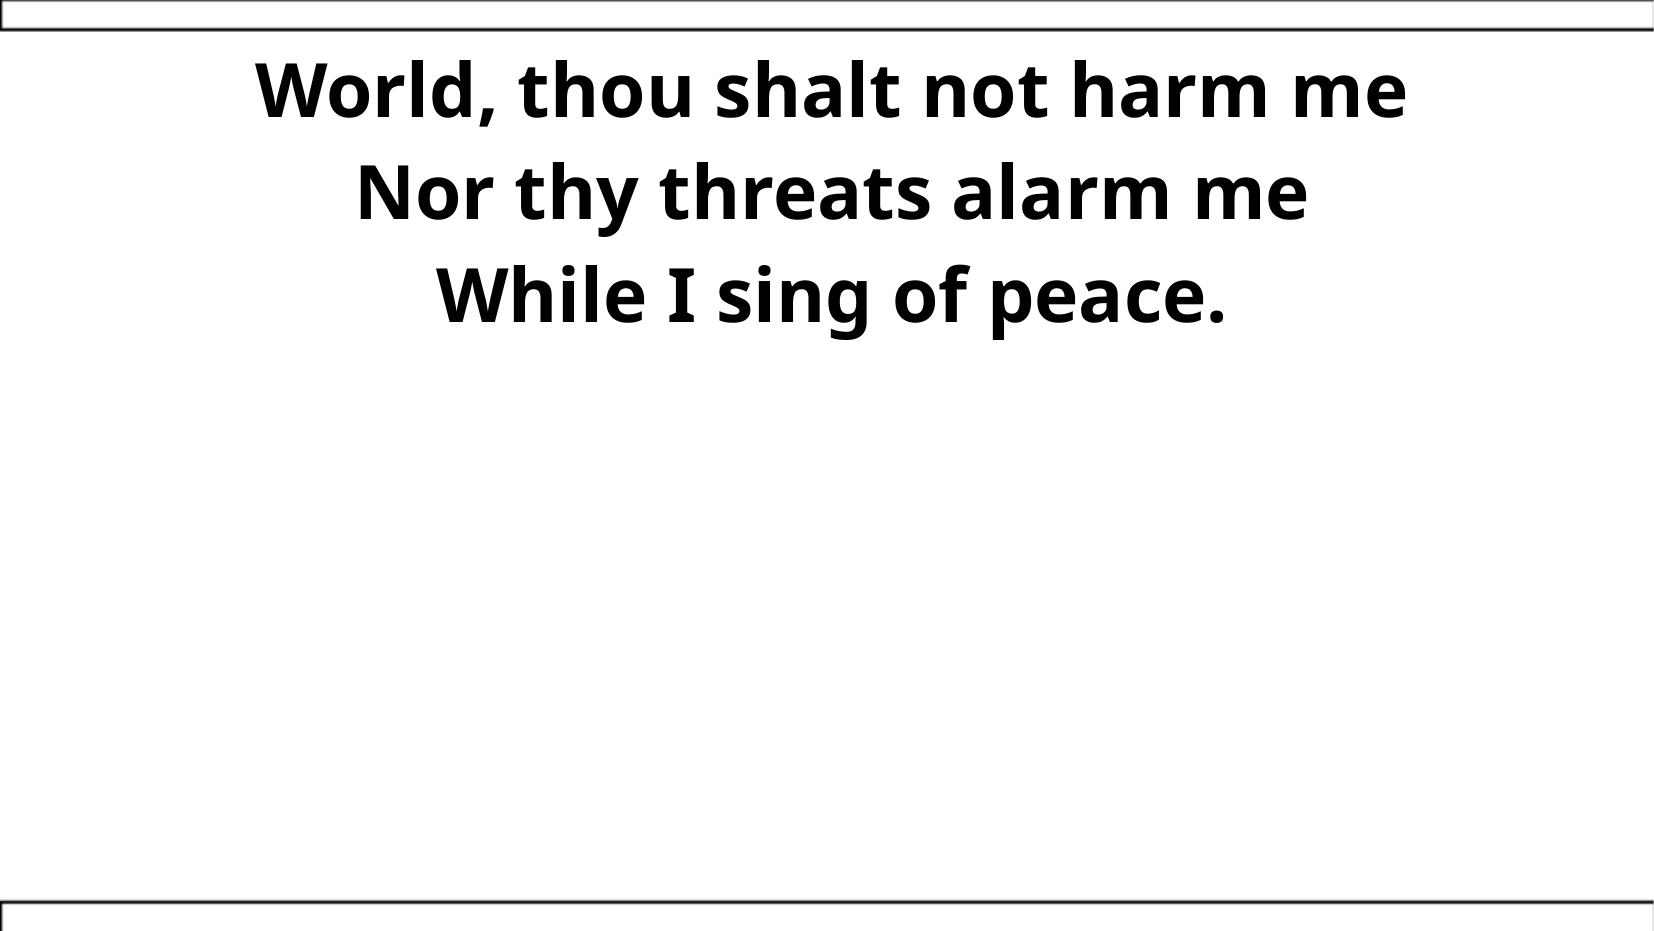

World, thou shalt not harm me
Nor thy threats alarm me
While I sing of peace.